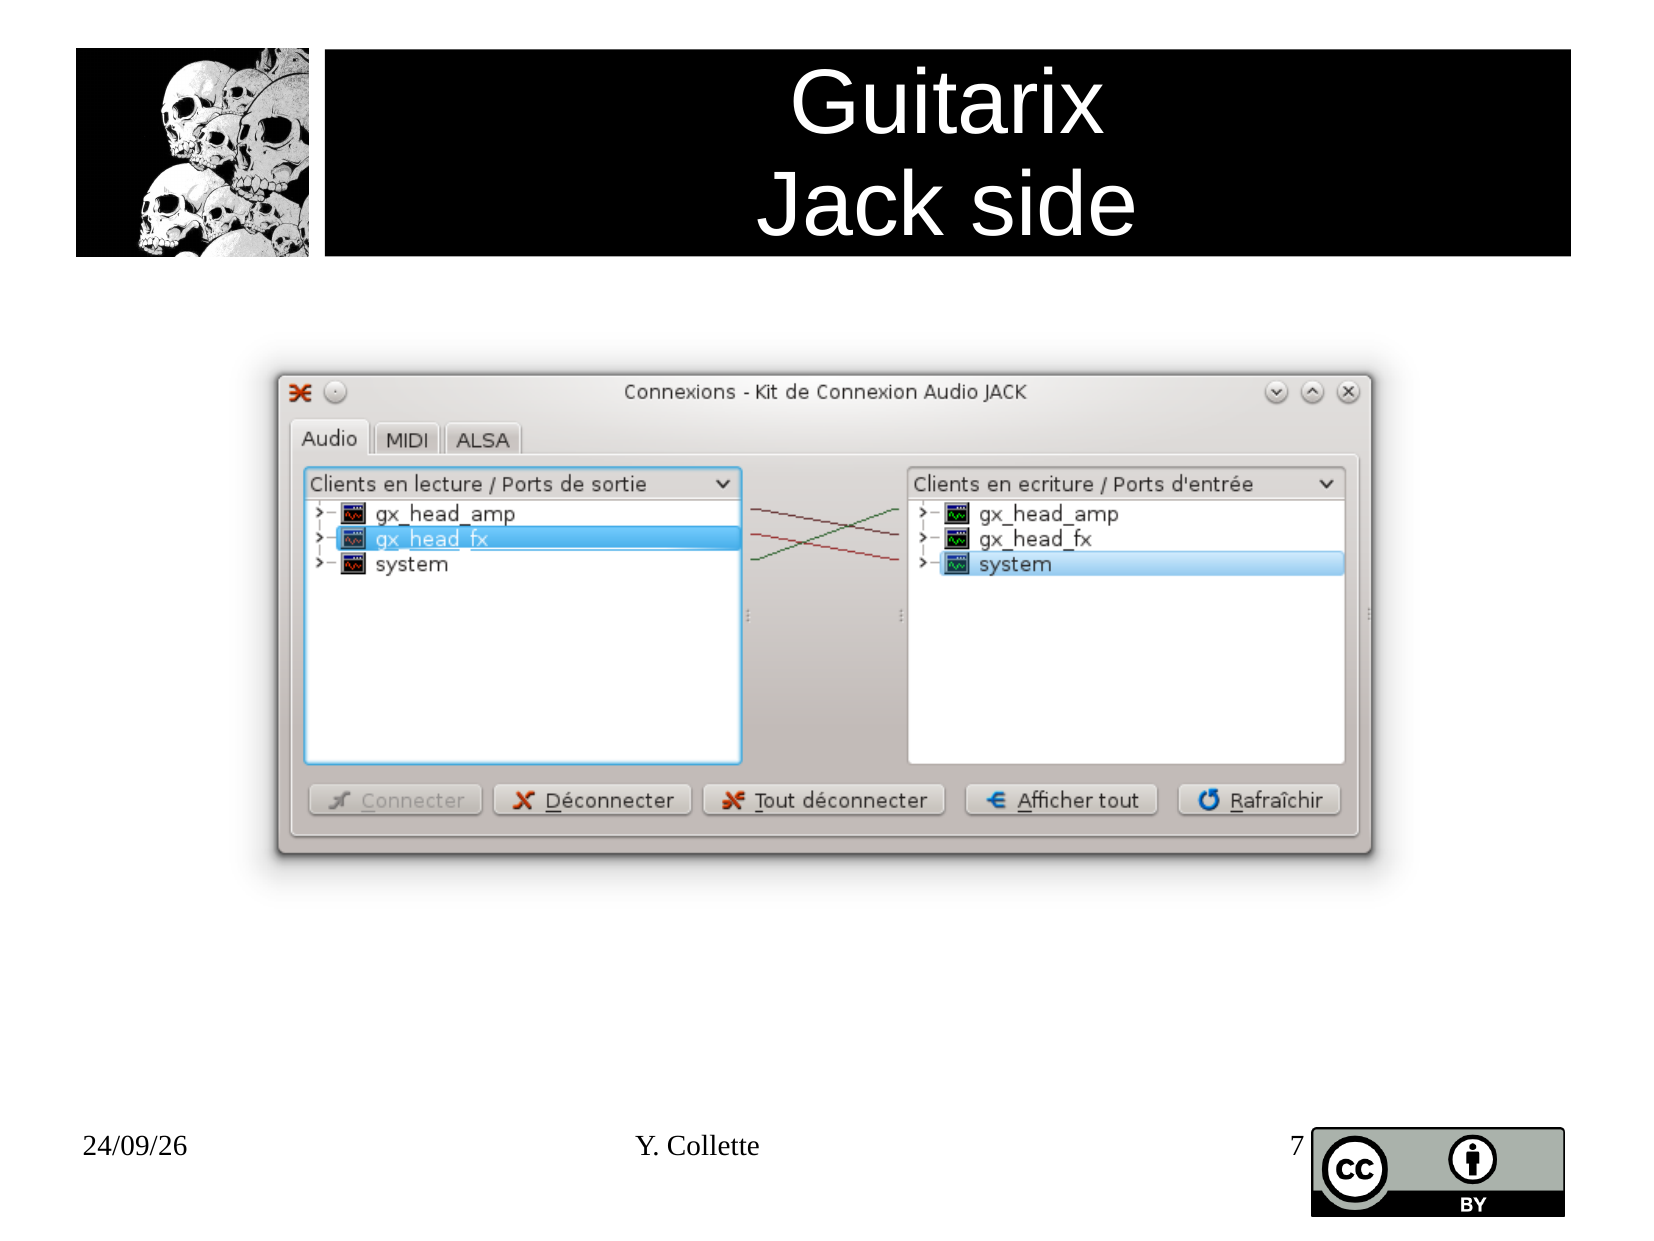

# Guitarix
Jack side
Y. Collette
7